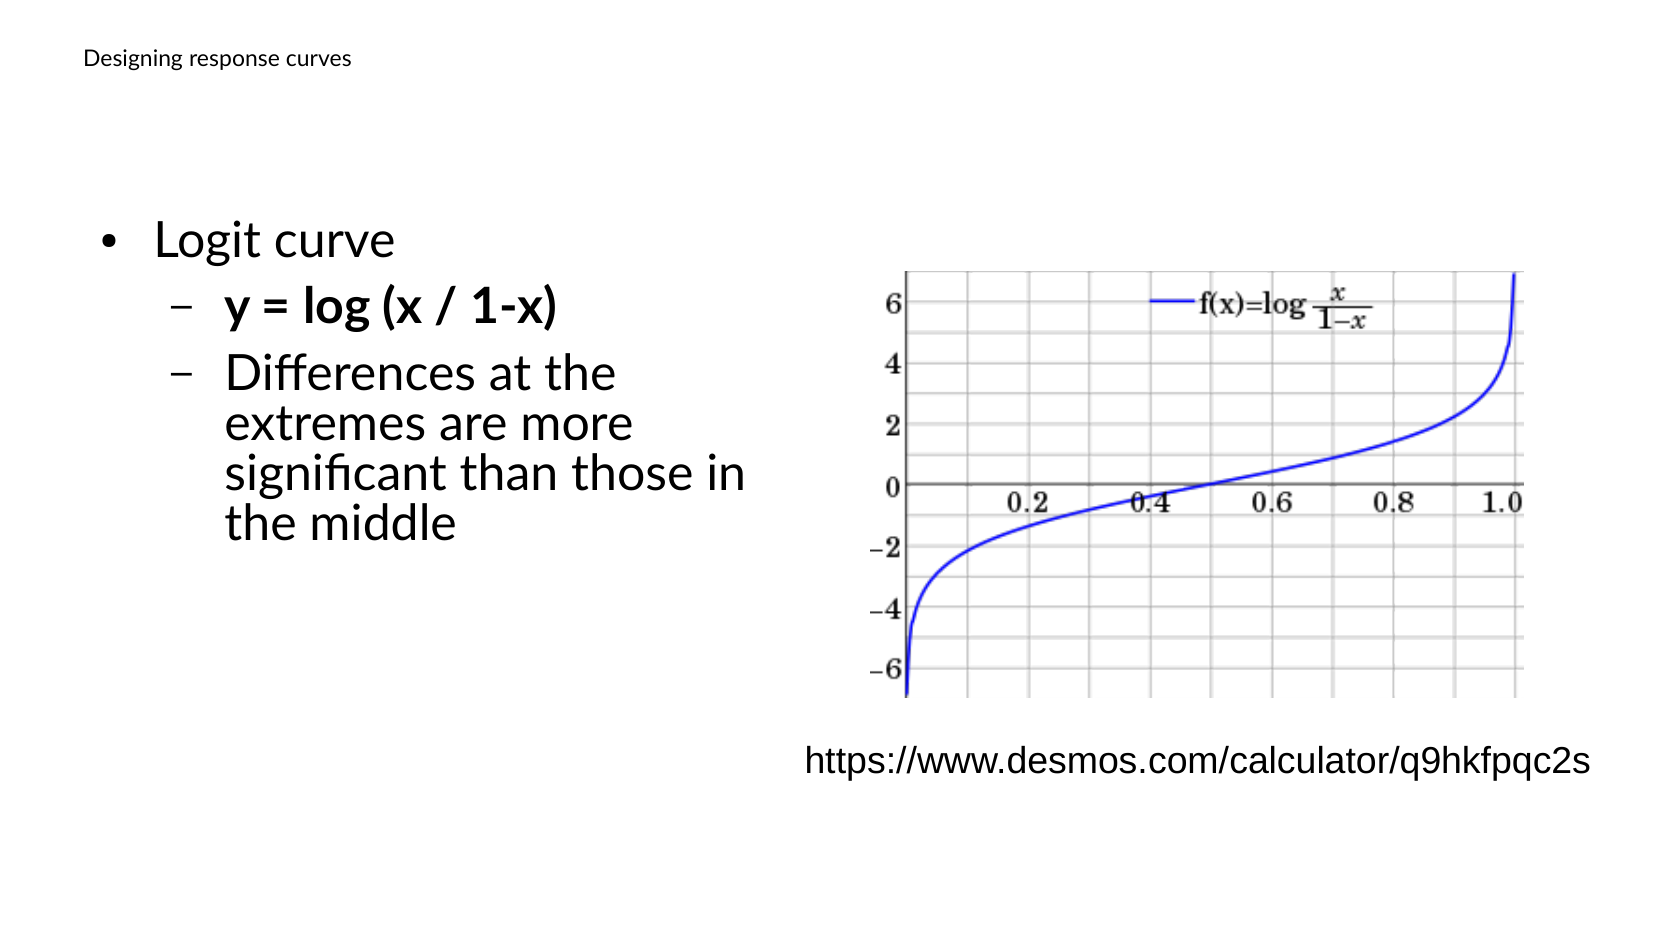

# Designing response curves
Logit curve
y = log (x / 1-x)
Differences at the extremes are more significant than those in the middle
https://www.desmos.com/calculator/q9hkfpqc2s